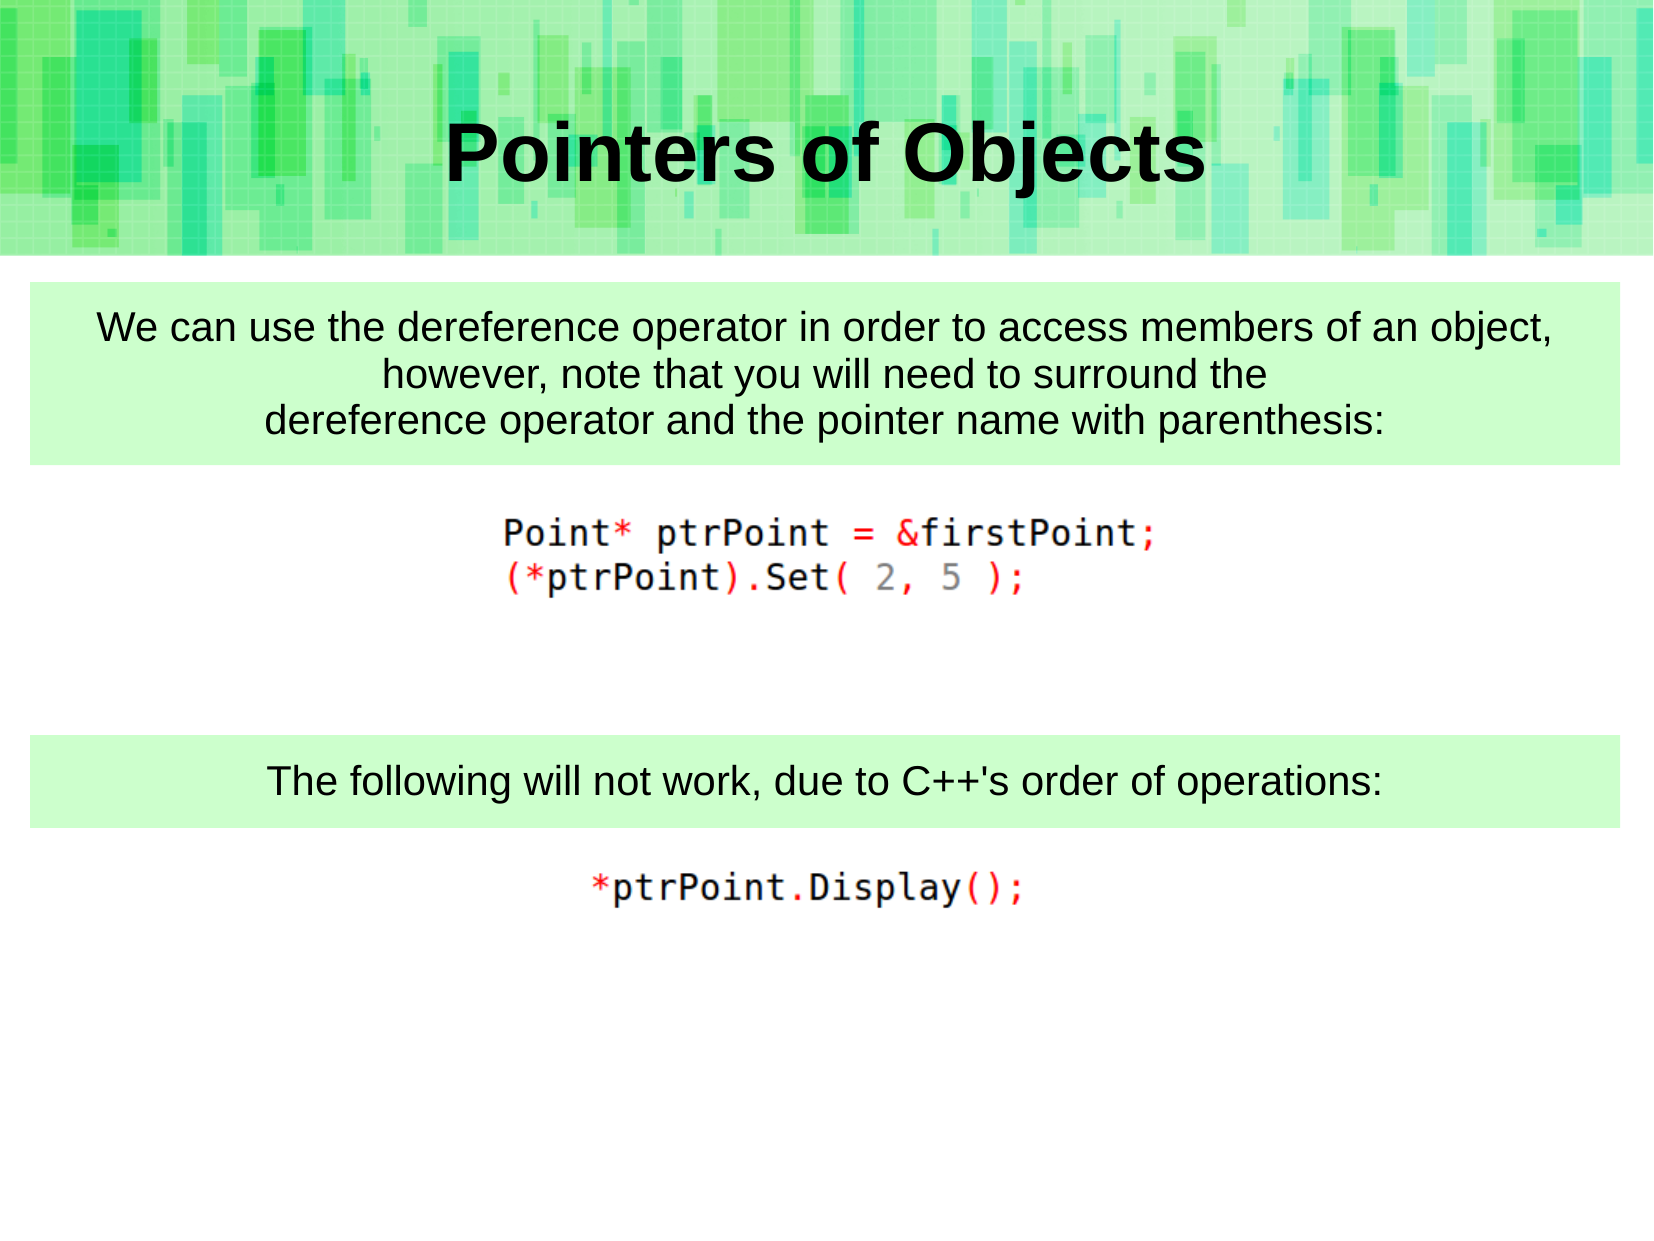

# Pointers of Objects
We can use the dereference operator in order to access members of an object,
however, note that you will need to surround the
dereference operator and the pointer name with parenthesis:
The following will not work, due to C++'s order of operations: